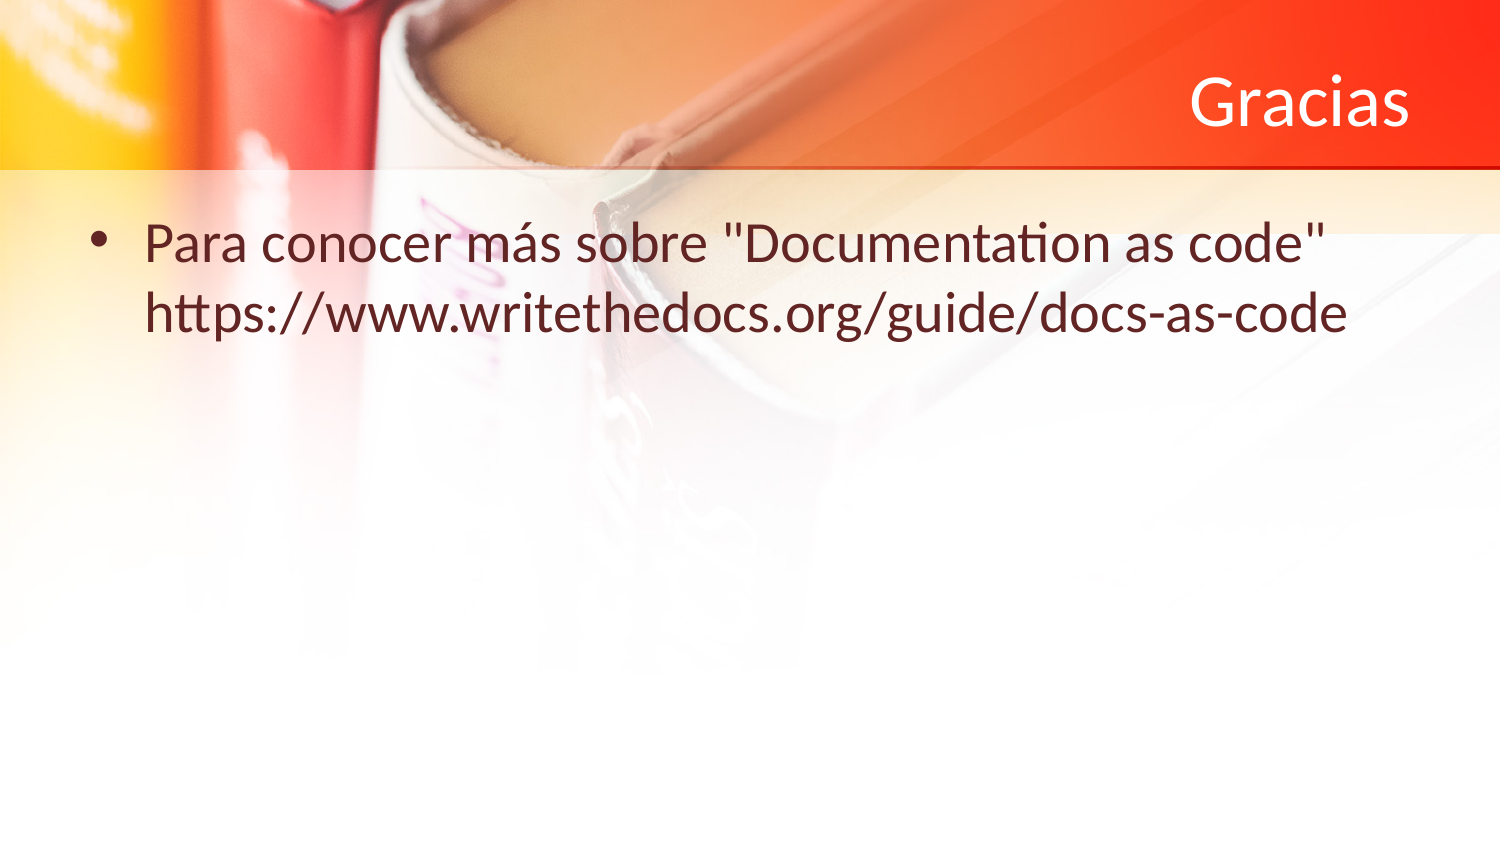

# Gracias
Para conocer más sobre "Documentation as code" https://www.writethedocs.org/guide/docs-as-code